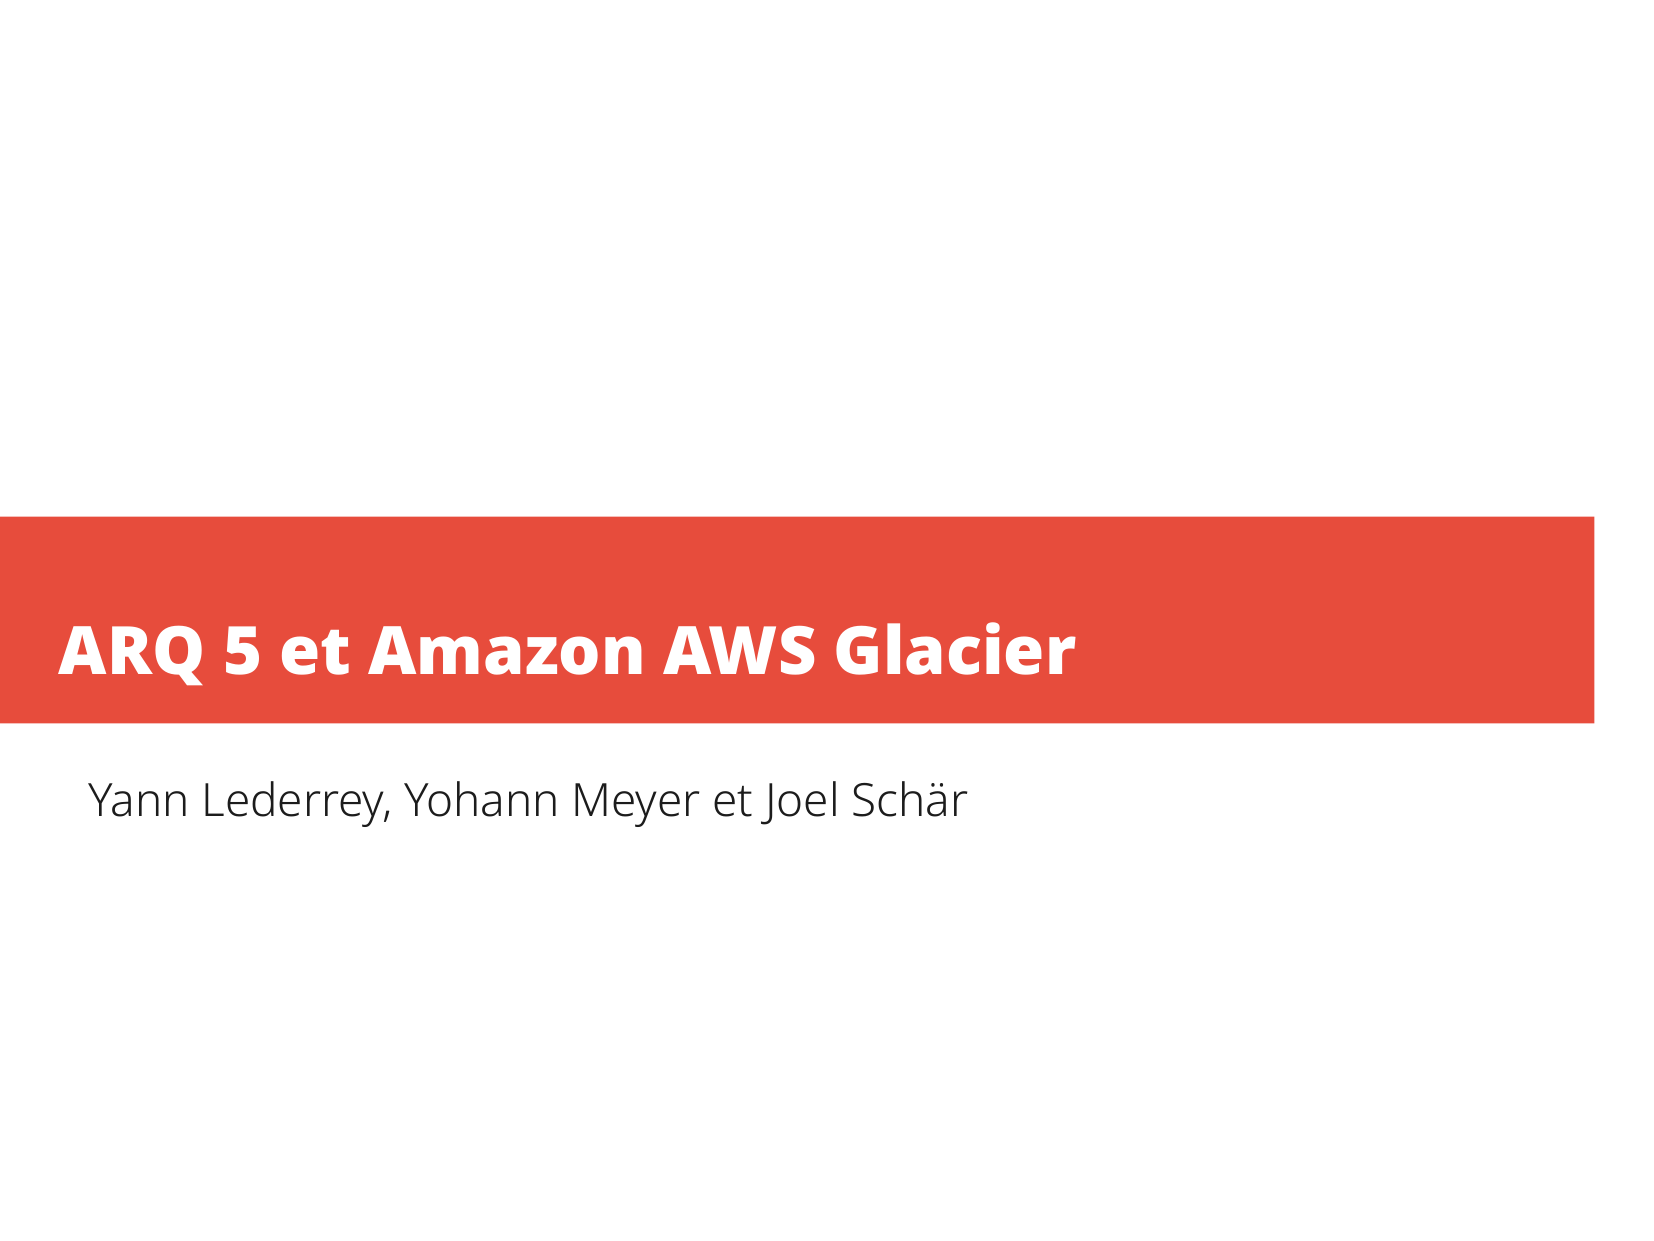

# ARQ 5 et Amazon AWS Glacier
Yann Lederrey, Yohann Meyer et Joel Schär